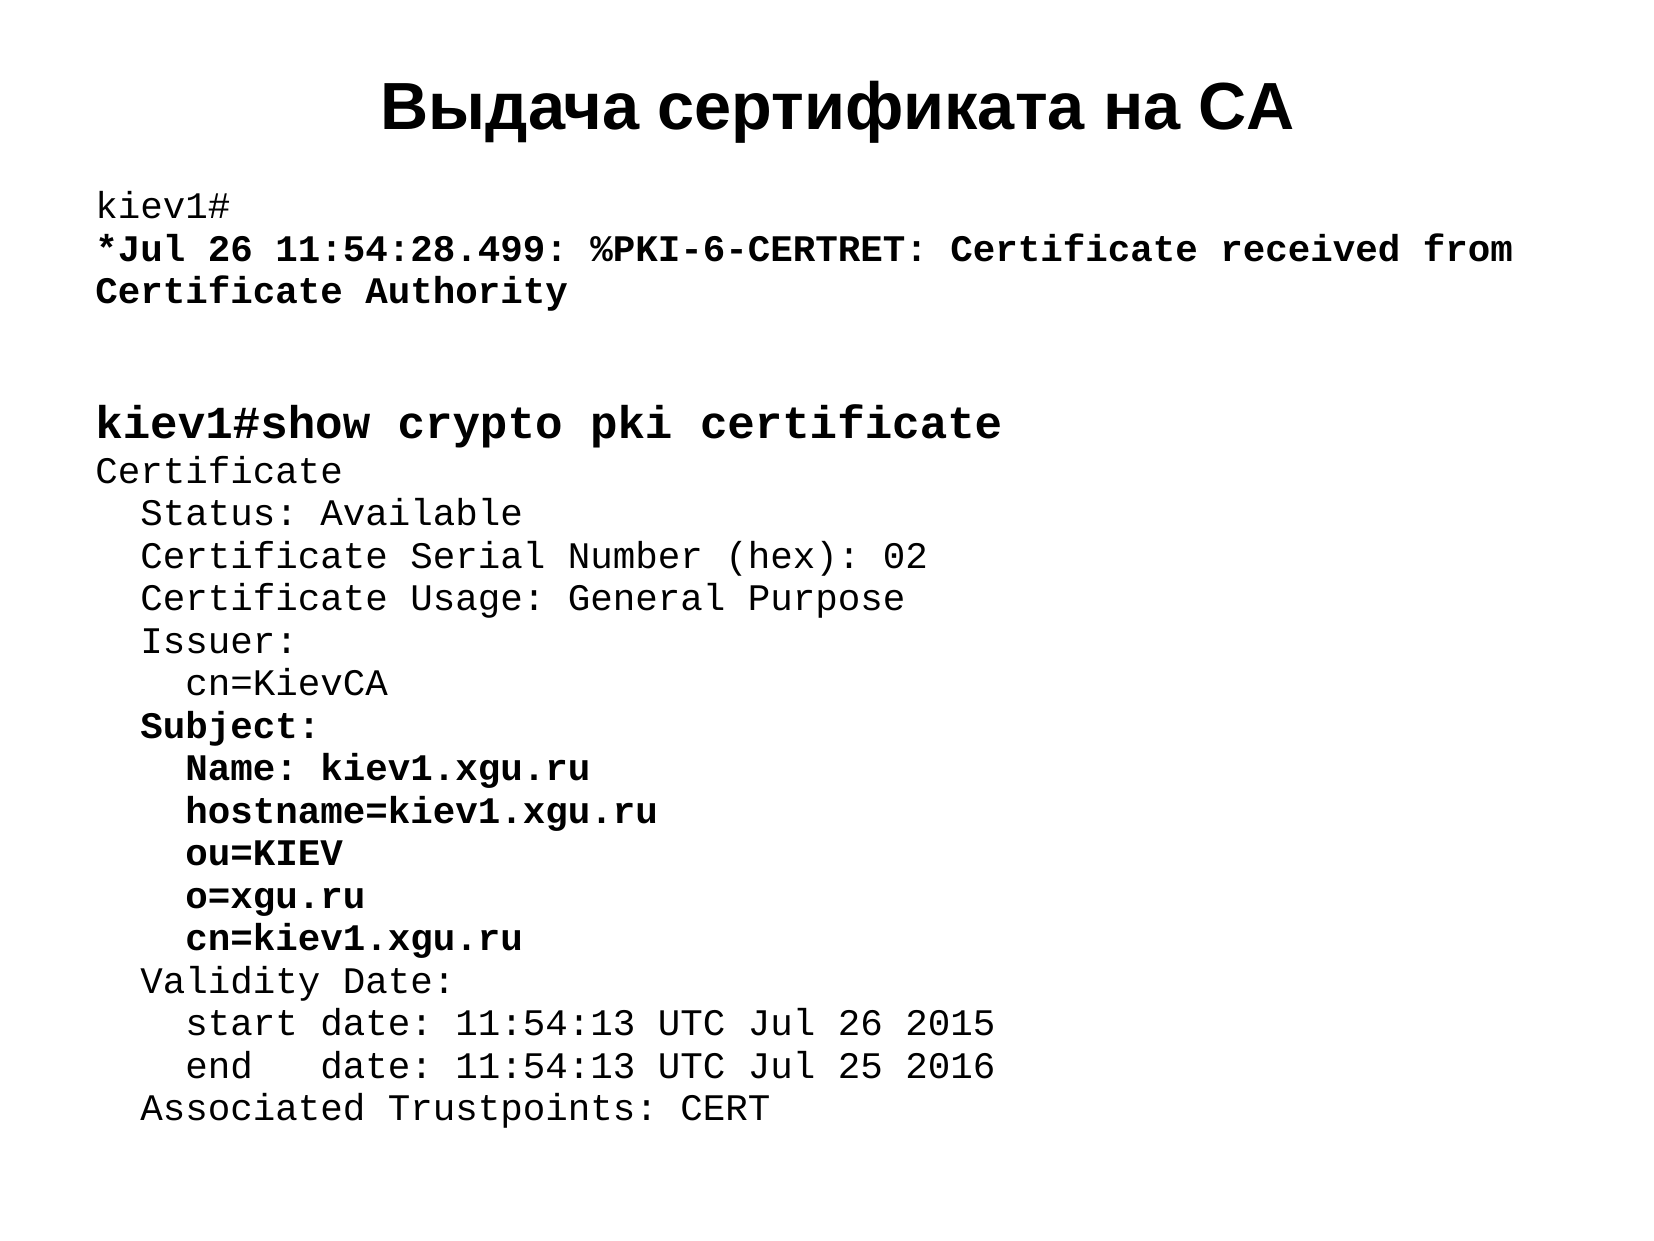

Выдача сертификата на CA
# kiev1#
*Jul 26 11:54:28.499: %PKI-6-CERTRET: Certificate received from Certificate Authority
kiev1#show crypto pki certificate
Certificate
 Status: Available
 Certificate Serial Number (hex): 02
 Certificate Usage: General Purpose
 Issuer:
 cn=KievCA
 Subject:
 Name: kiev1.xgu.ru
 hostname=kiev1.xgu.ru
 ou=KIEV
 o=xgu.ru
 cn=kiev1.xgu.ru
 Validity Date:
 start date: 11:54:13 UTC Jul 26 2015
 end date: 11:54:13 UTC Jul 25 2016
 Associated Trustpoints: CERT